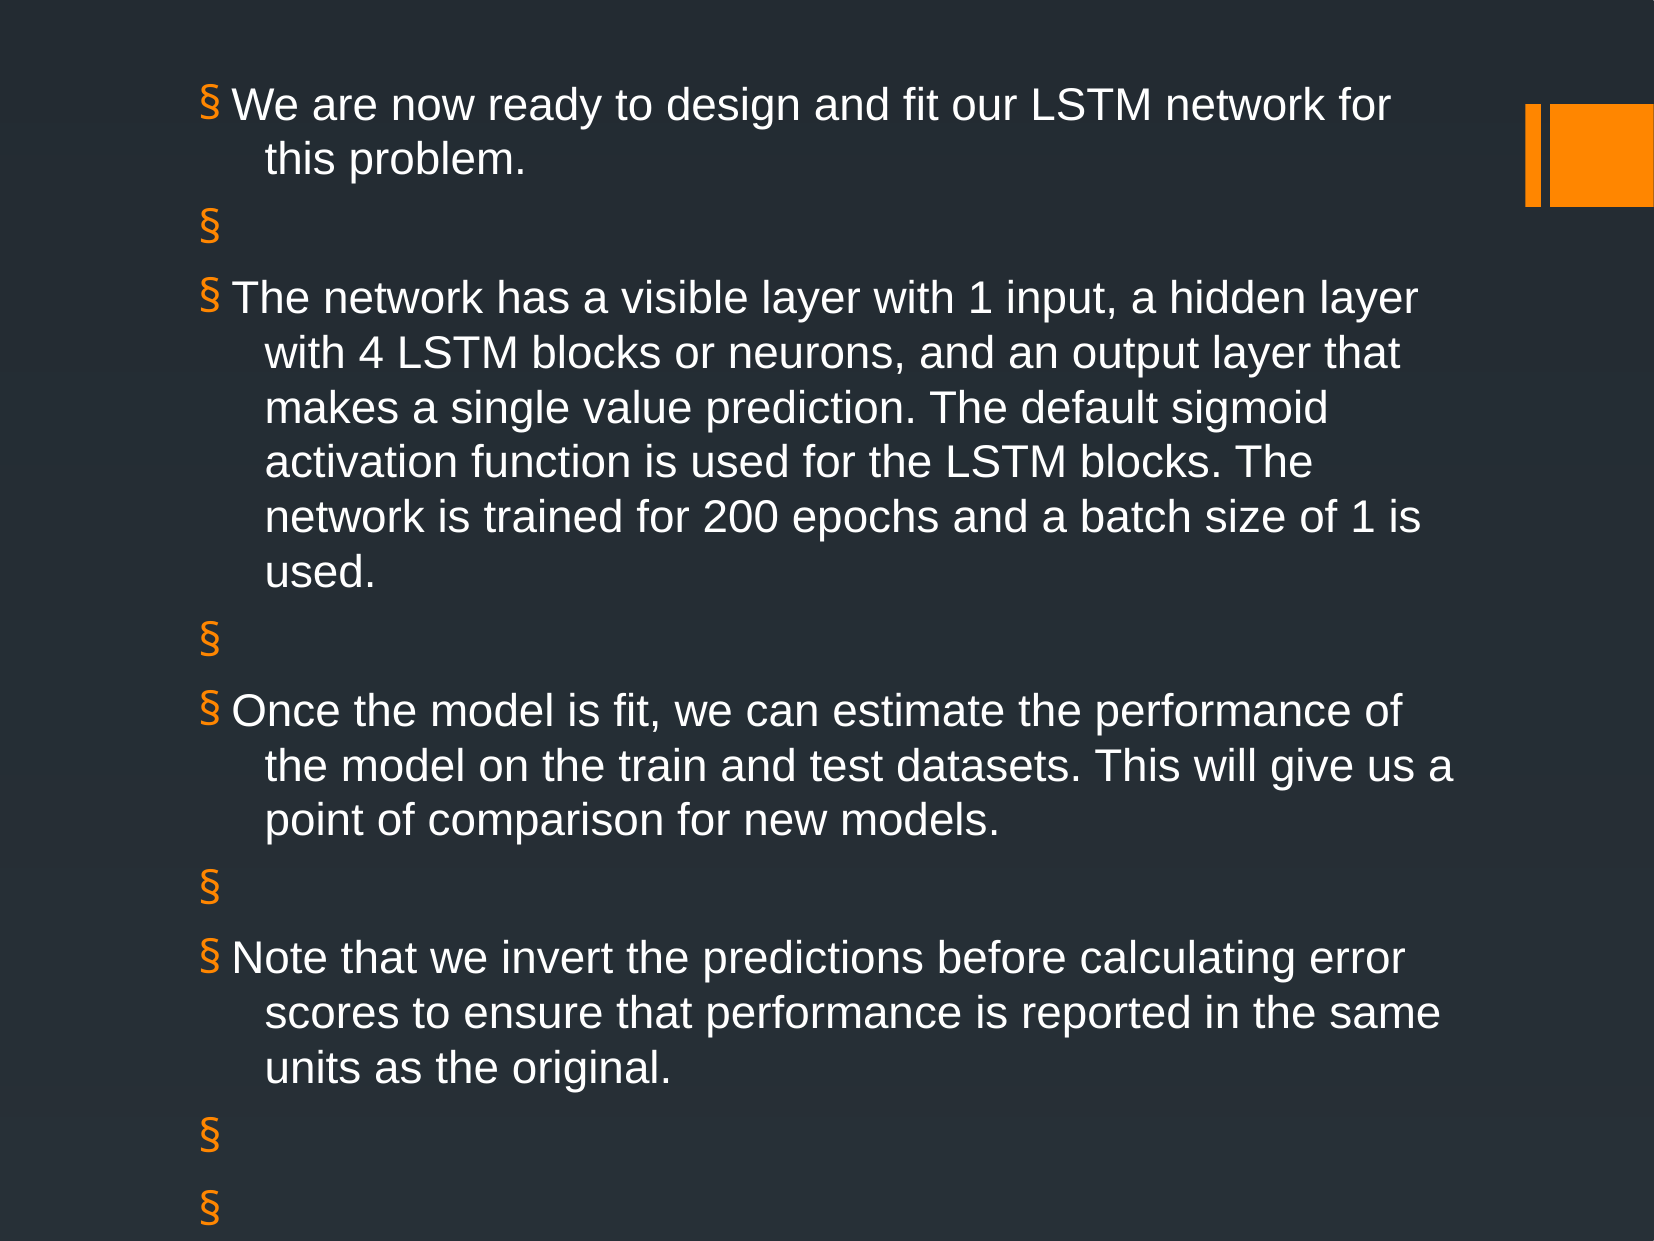

# We are now ready to design and fit our LSTM network for this problem.
The network has a visible layer with 1 input, a hidden layer with 4 LSTM blocks or neurons, and an output layer that makes a single value prediction. The default sigmoid activation function is used for the LSTM blocks. The network is trained for 200 epochs and a batch size of 1 is used.
Once the model is fit, we can estimate the performance of the model on the train and test datasets. This will give us a point of comparison for new models.
Note that we invert the predictions before calculating error scores to ensure that performance is reported in the same units as the original.